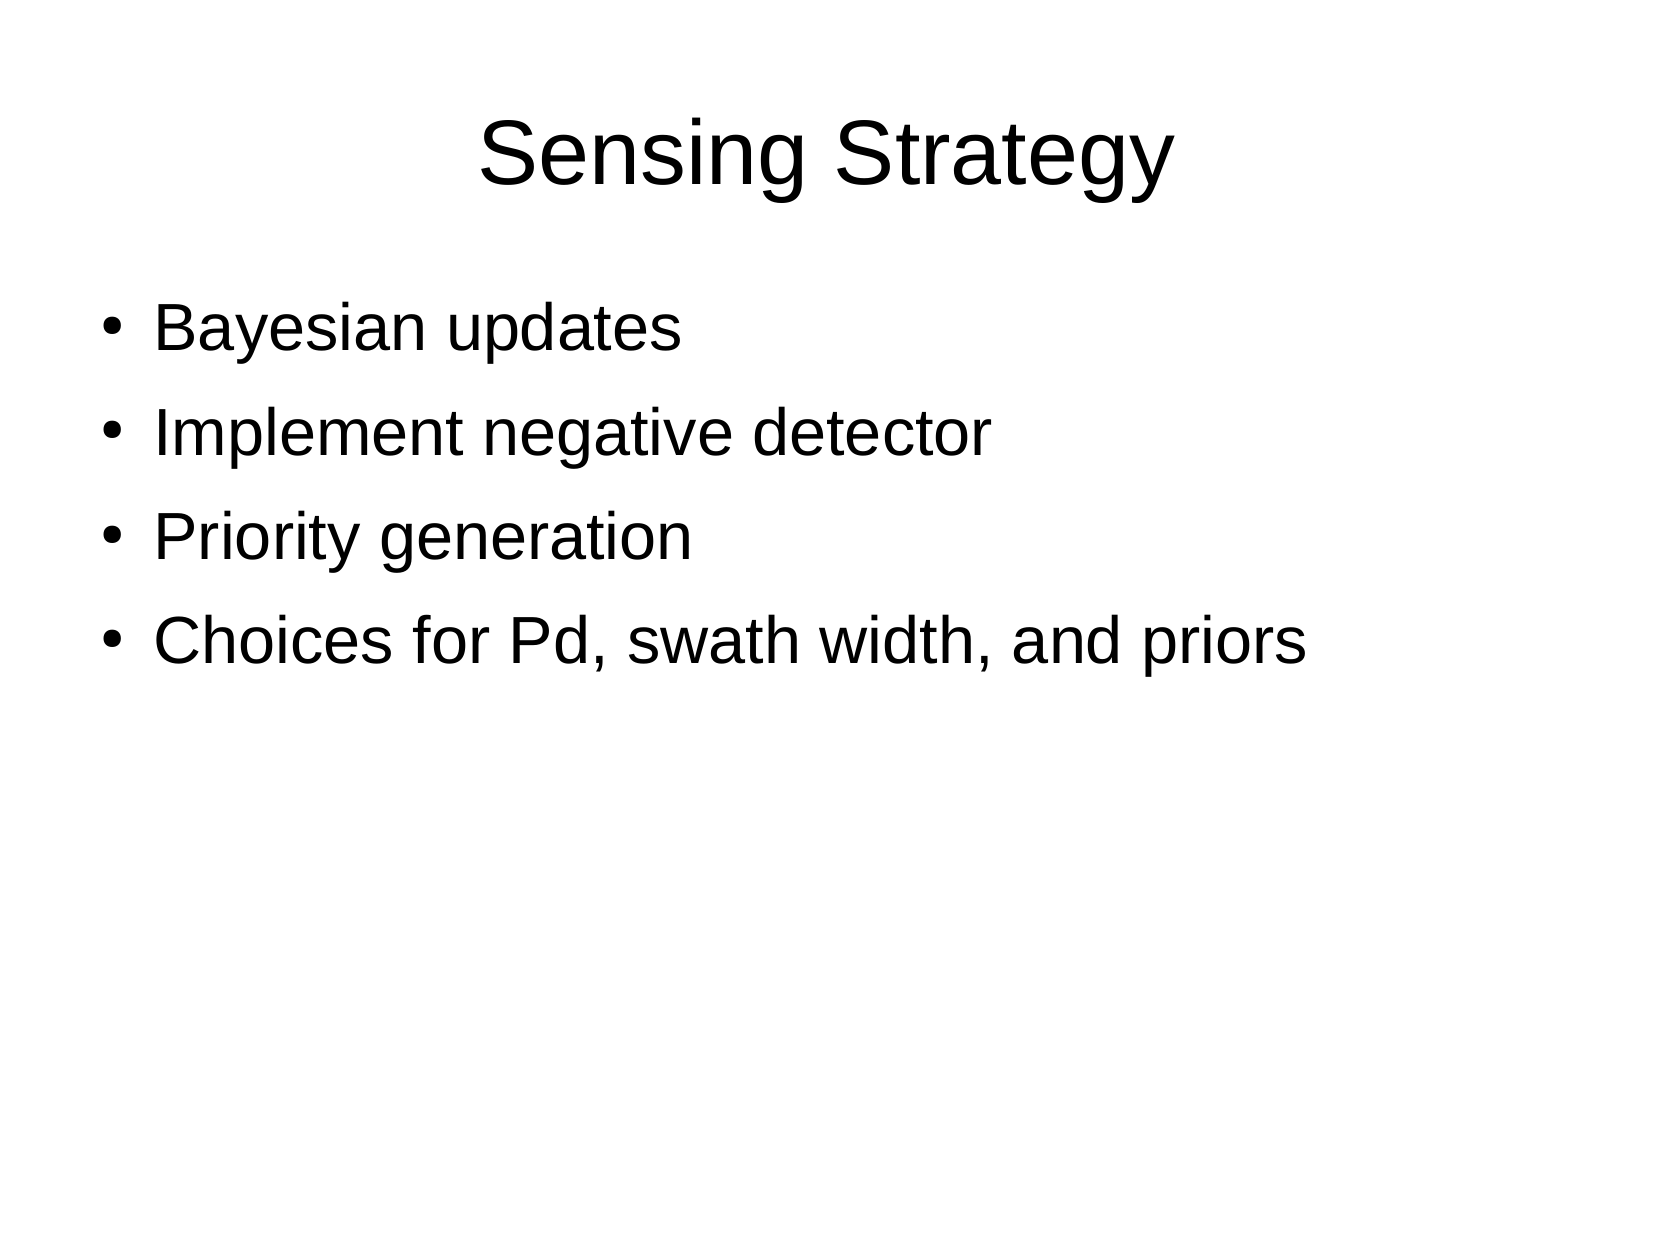

# Sensing Strategy
Bayesian updates
Implement negative detector
Priority generation
Choices for Pd, swath width, and priors